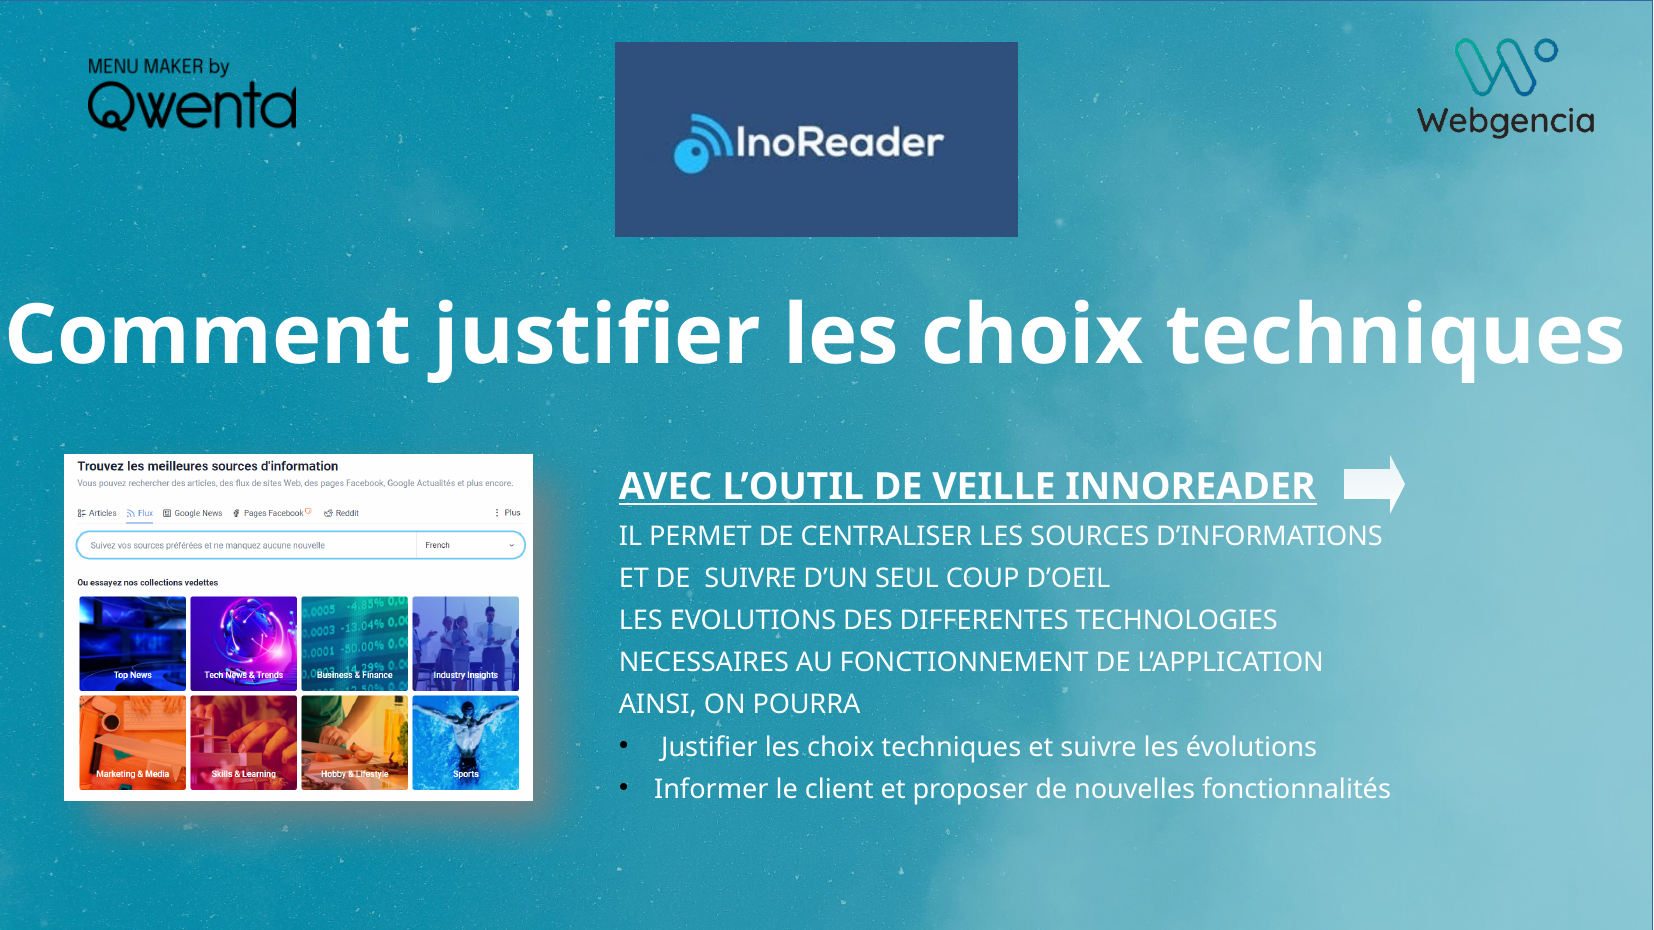

# Comment justifier les choix techniques
AVEC L’OUTIL DE VEILLE INNOREADER
IL PERMET DE CENTRALISER LES SOURCES D’INFORMATIONS
ET DE SUIVRE D’UN SEUL COUP D’OEIL
LES EVOLUTIONS DES DIFFERENTES TECHNOLOGIES
NECESSAIRES AU FONCTIONNEMENT DE L’APPLICATION
AINSI, ON POURRA
 Justifier les choix techniques et suivre les évolutions
Informer le client et proposer de nouvelles fonctionnalités